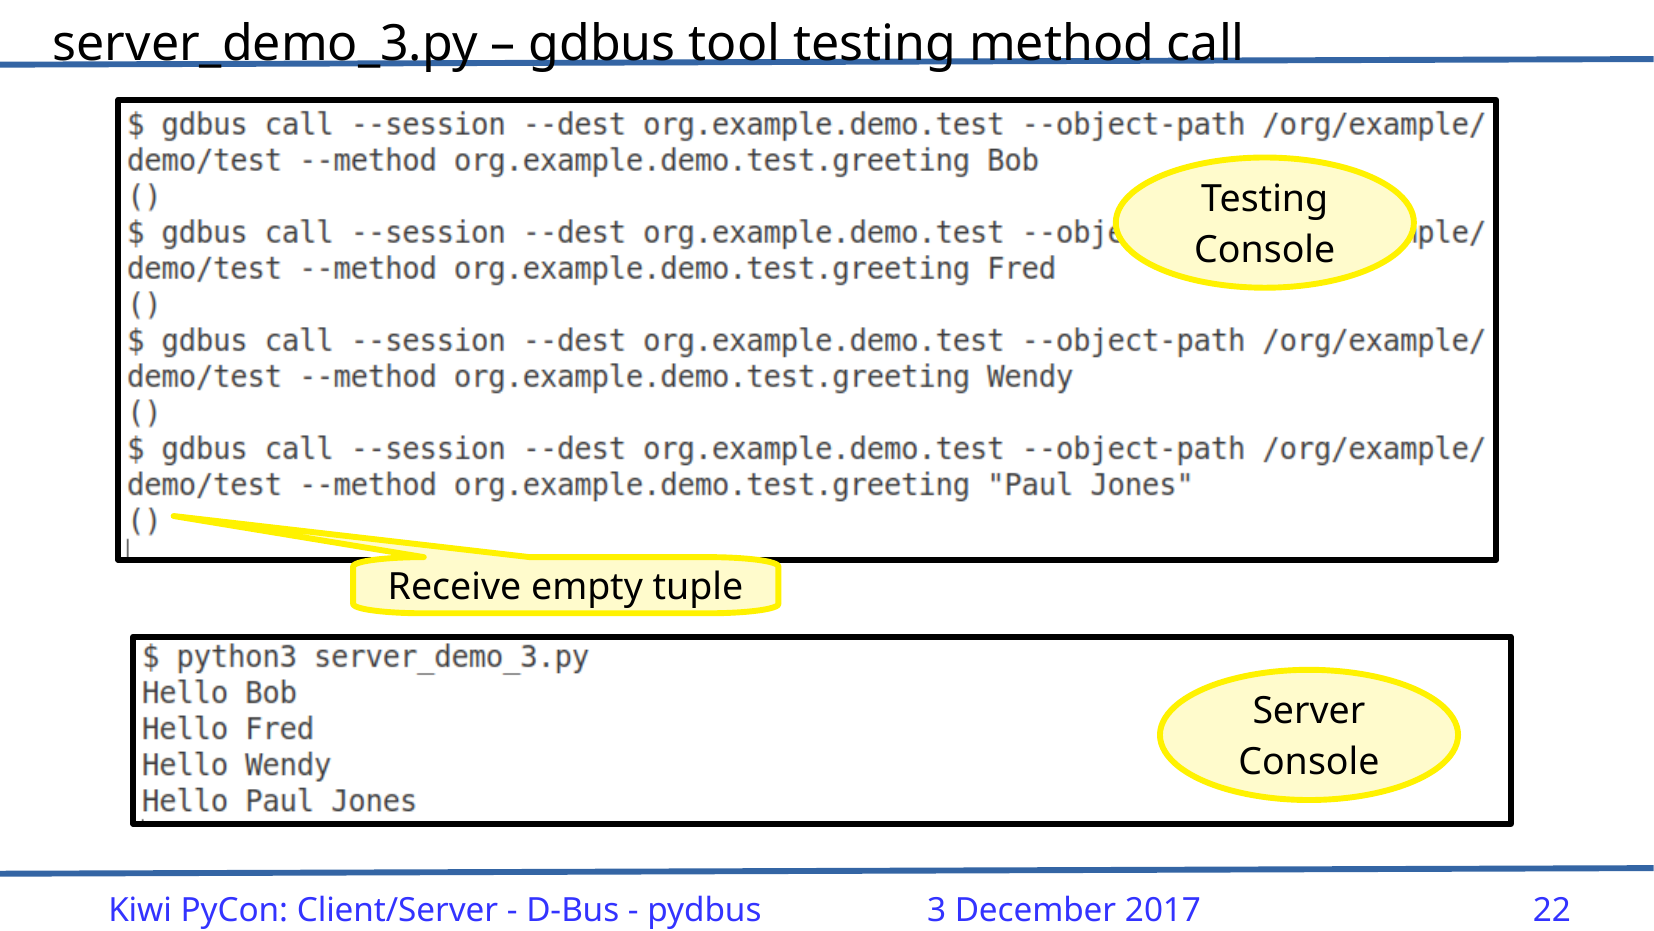

server_demo_3.py – gdbus tool testing method call
Testing Console
Receive empty tuple
Server Console
Kiwi PyCon: Client/Server - D-Bus - pydbus
3 December 2017
22